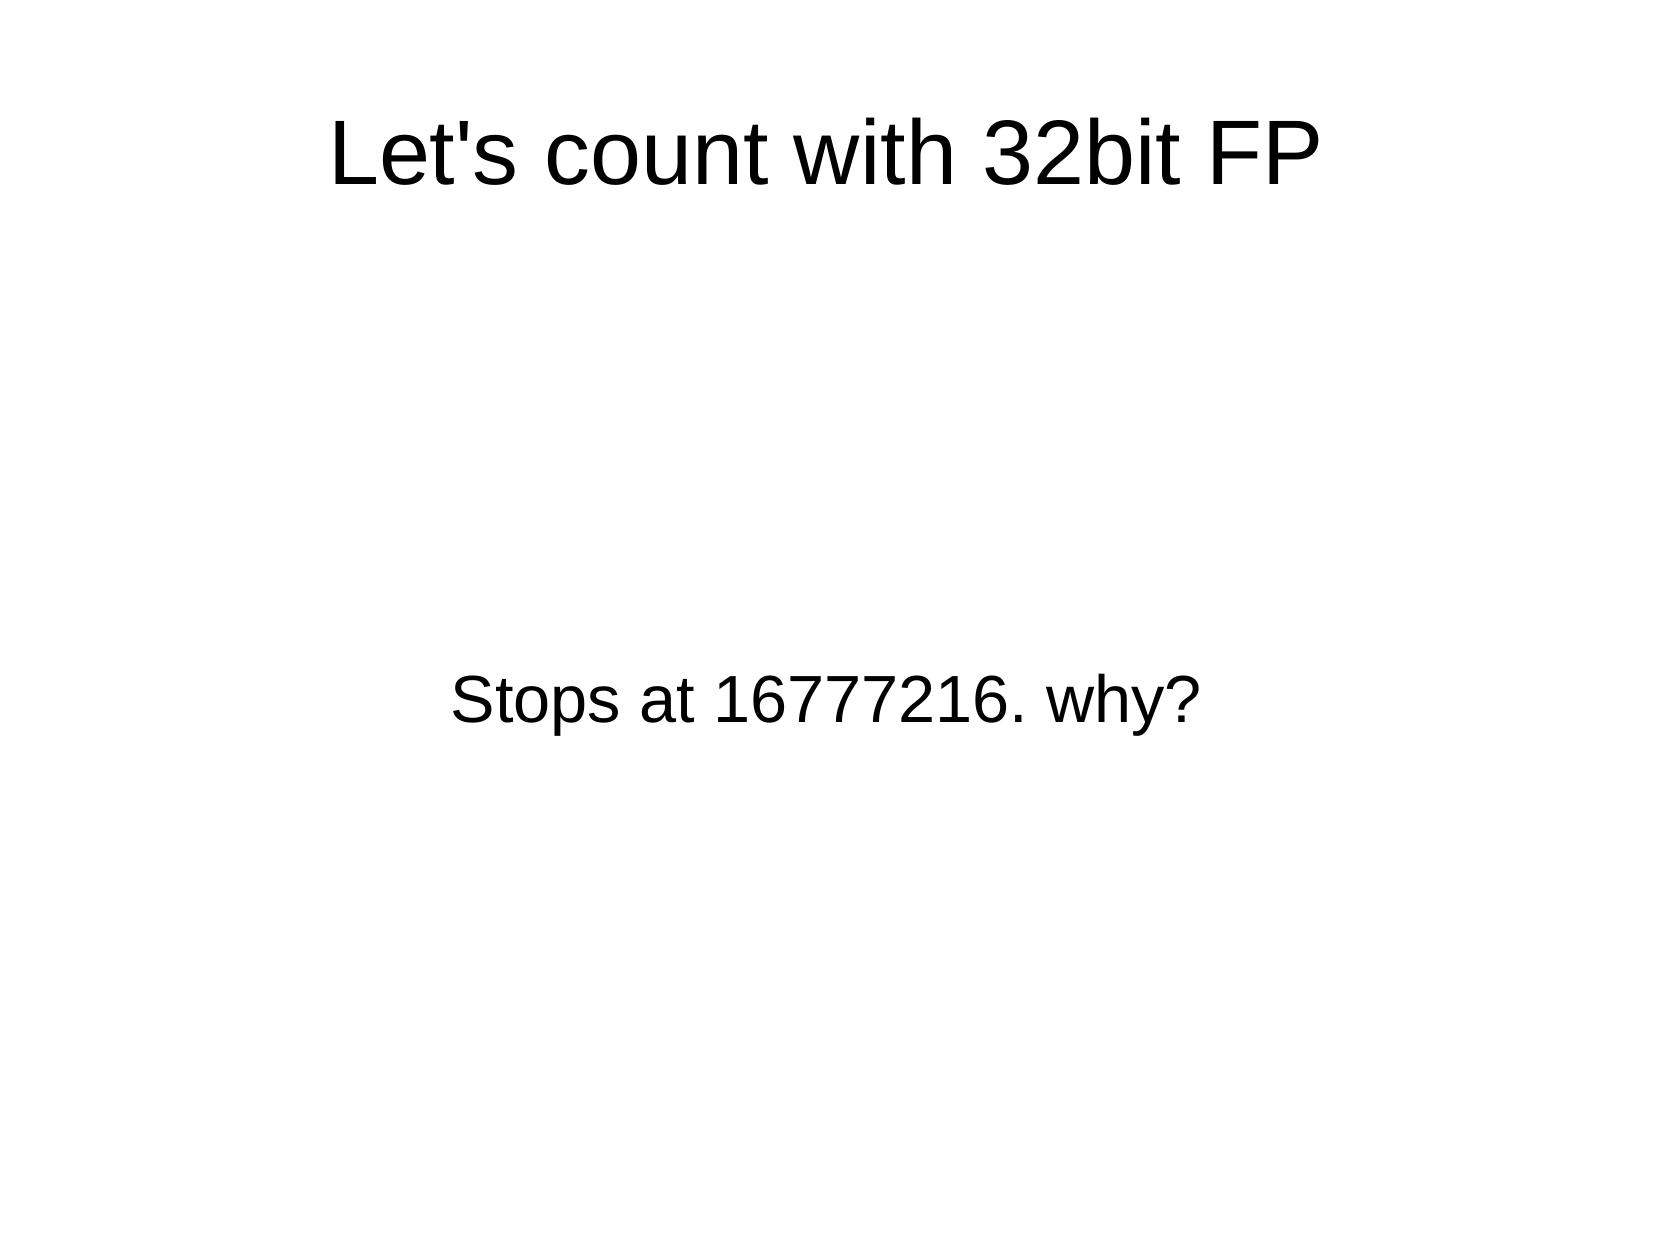

# Let's count with 32bit FP
Stops at 16777216. why?